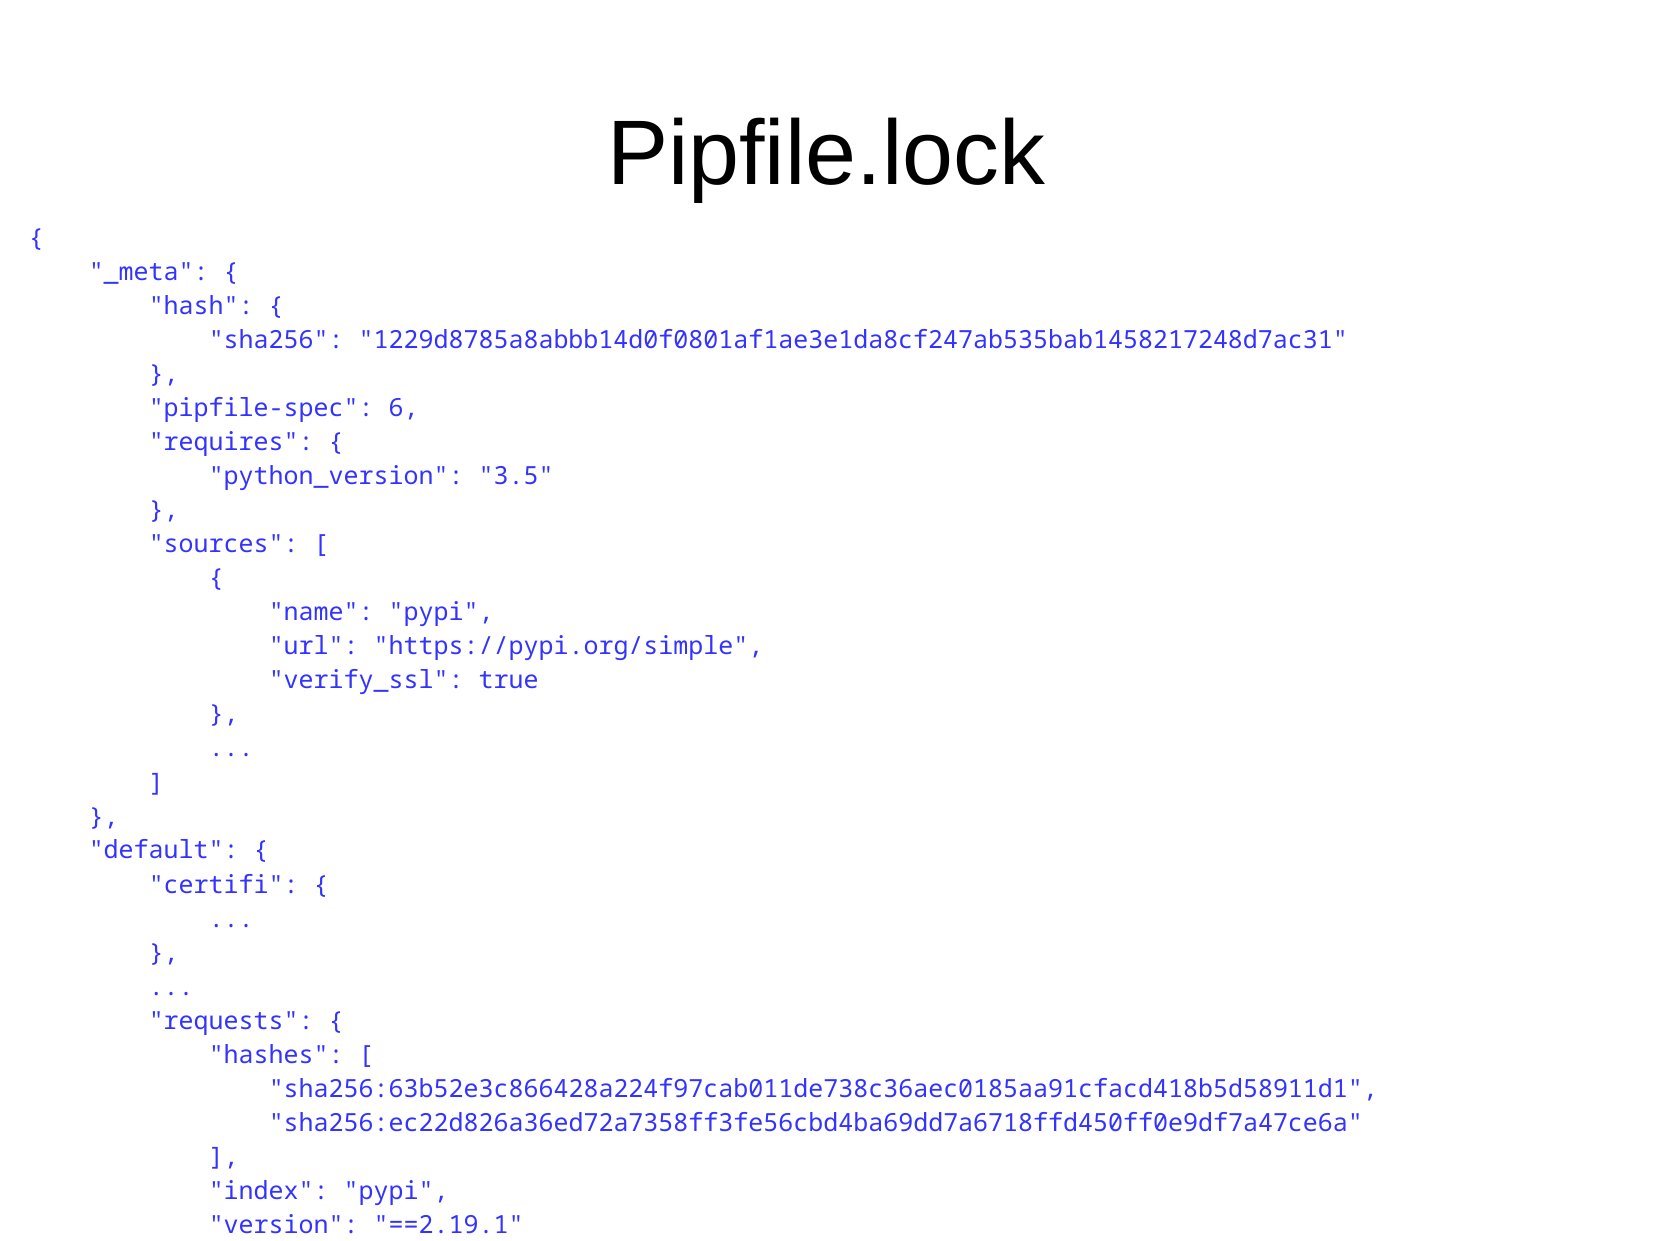

# Pipfile.lock
{
 "_meta": {
 "hash": {
 "sha256": "1229d8785a8abbb14d0f0801af1ae3e1da8cf247ab535bab1458217248d7ac31"
 },
 "pipfile-spec": 6,
 "requires": {
 "python_version": "3.5"
 },
 "sources": [
 {
 "name": "pypi",
 "url": "https://pypi.org/simple",
 "verify_ssl": true
 },
 ...
 ]
 },
 "default": {
 "certifi": {
 ...
 },
 ...
 "requests": {
 "hashes": [
 "sha256:63b52e3c866428a224f97cab011de738c36aec0185aa91cfacd418b5d58911d1",
 "sha256:ec22d826a36ed72a7358ff3fe56cbd4ba69dd7a6718ffd450ff0e9df7a47ce6a"
 ],
 "index": "pypi",
 "version": "==2.19.1"
 },
 ...
 },
 "develop": {}
}